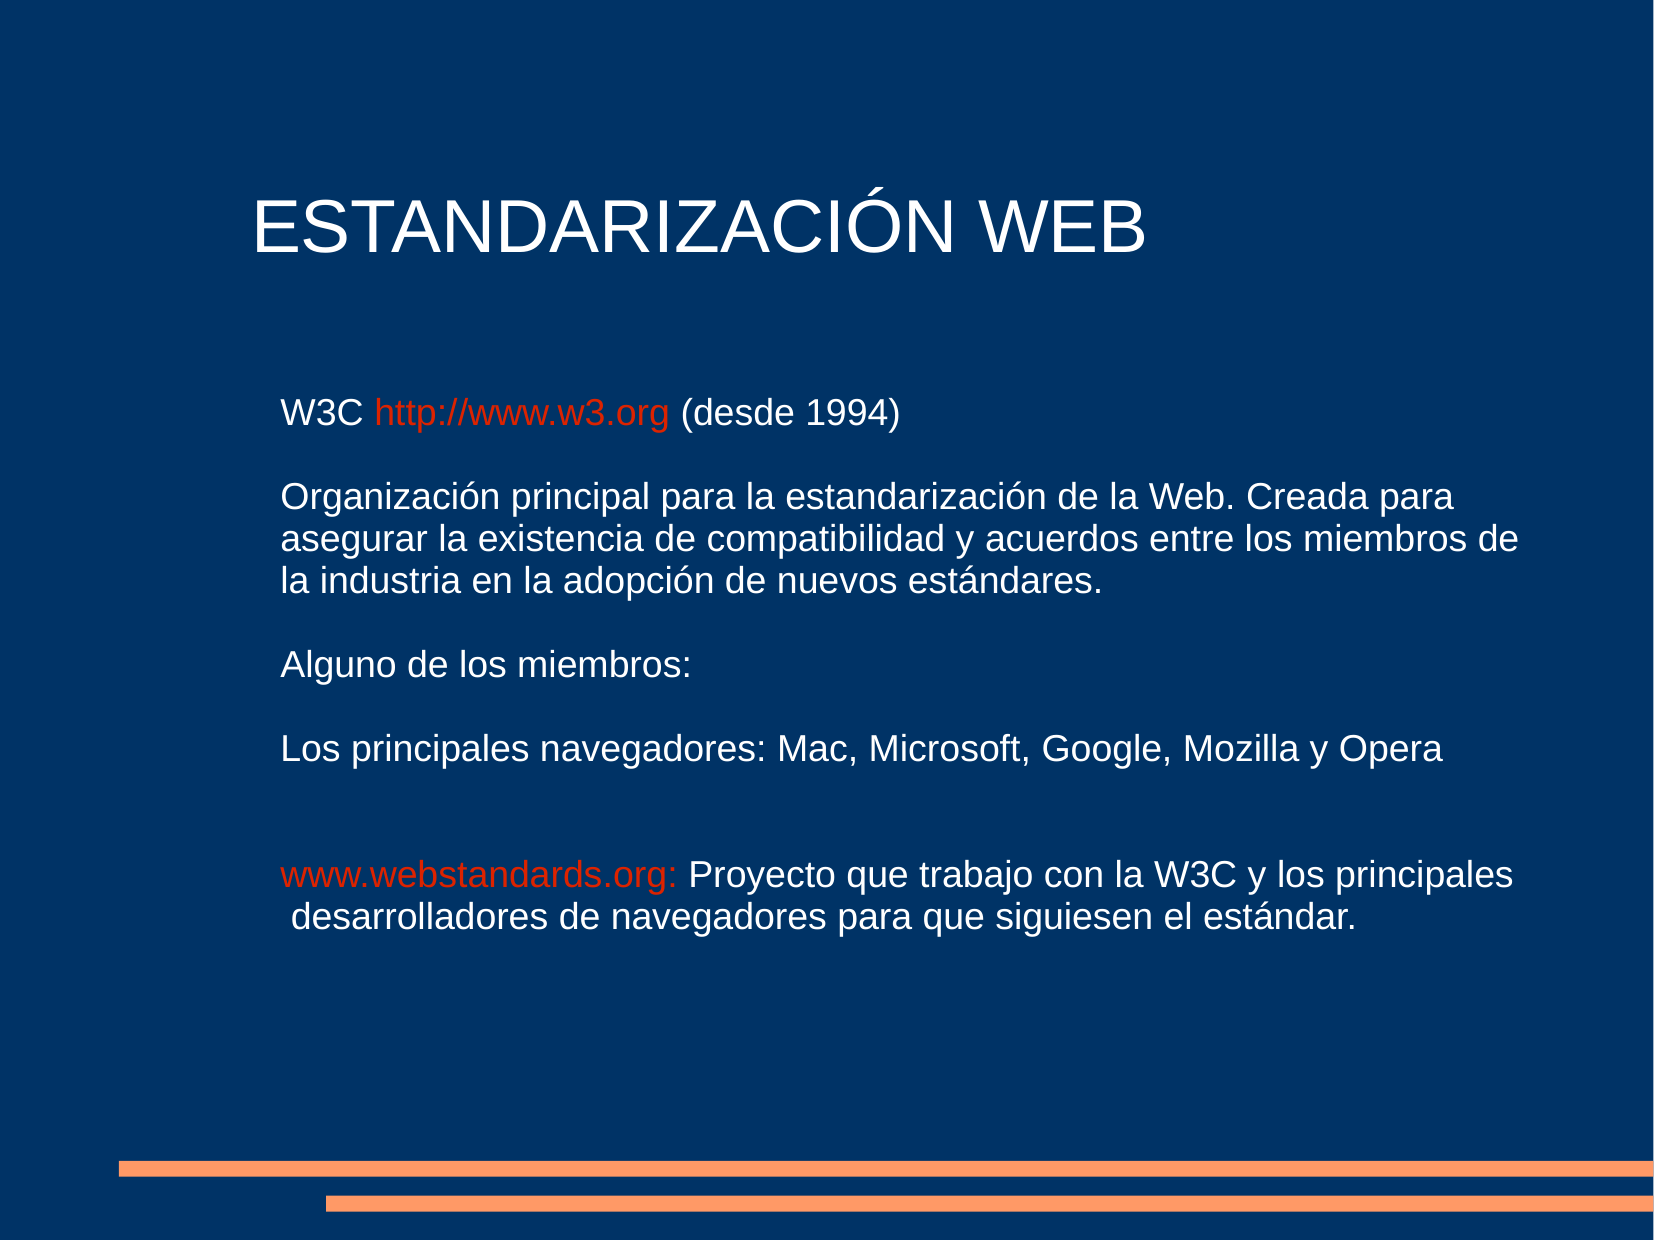

ESTANDARIZACIÓN WEB
W3C http://www.w3.org (desde 1994)
Organización principal para la estandarización de la Web. Creada para asegurar la existencia de compatibilidad y acuerdos entre los miembros de la industria en la adopción de nuevos estándares.
Alguno de los miembros:
Los principales navegadores: Mac, Microsoft, Google, Mozilla y Opera
www.webstandards.org: Proyecto que trabajo con la W3C y los principales desarrolladores de navegadores para que siguiesen el estándar.